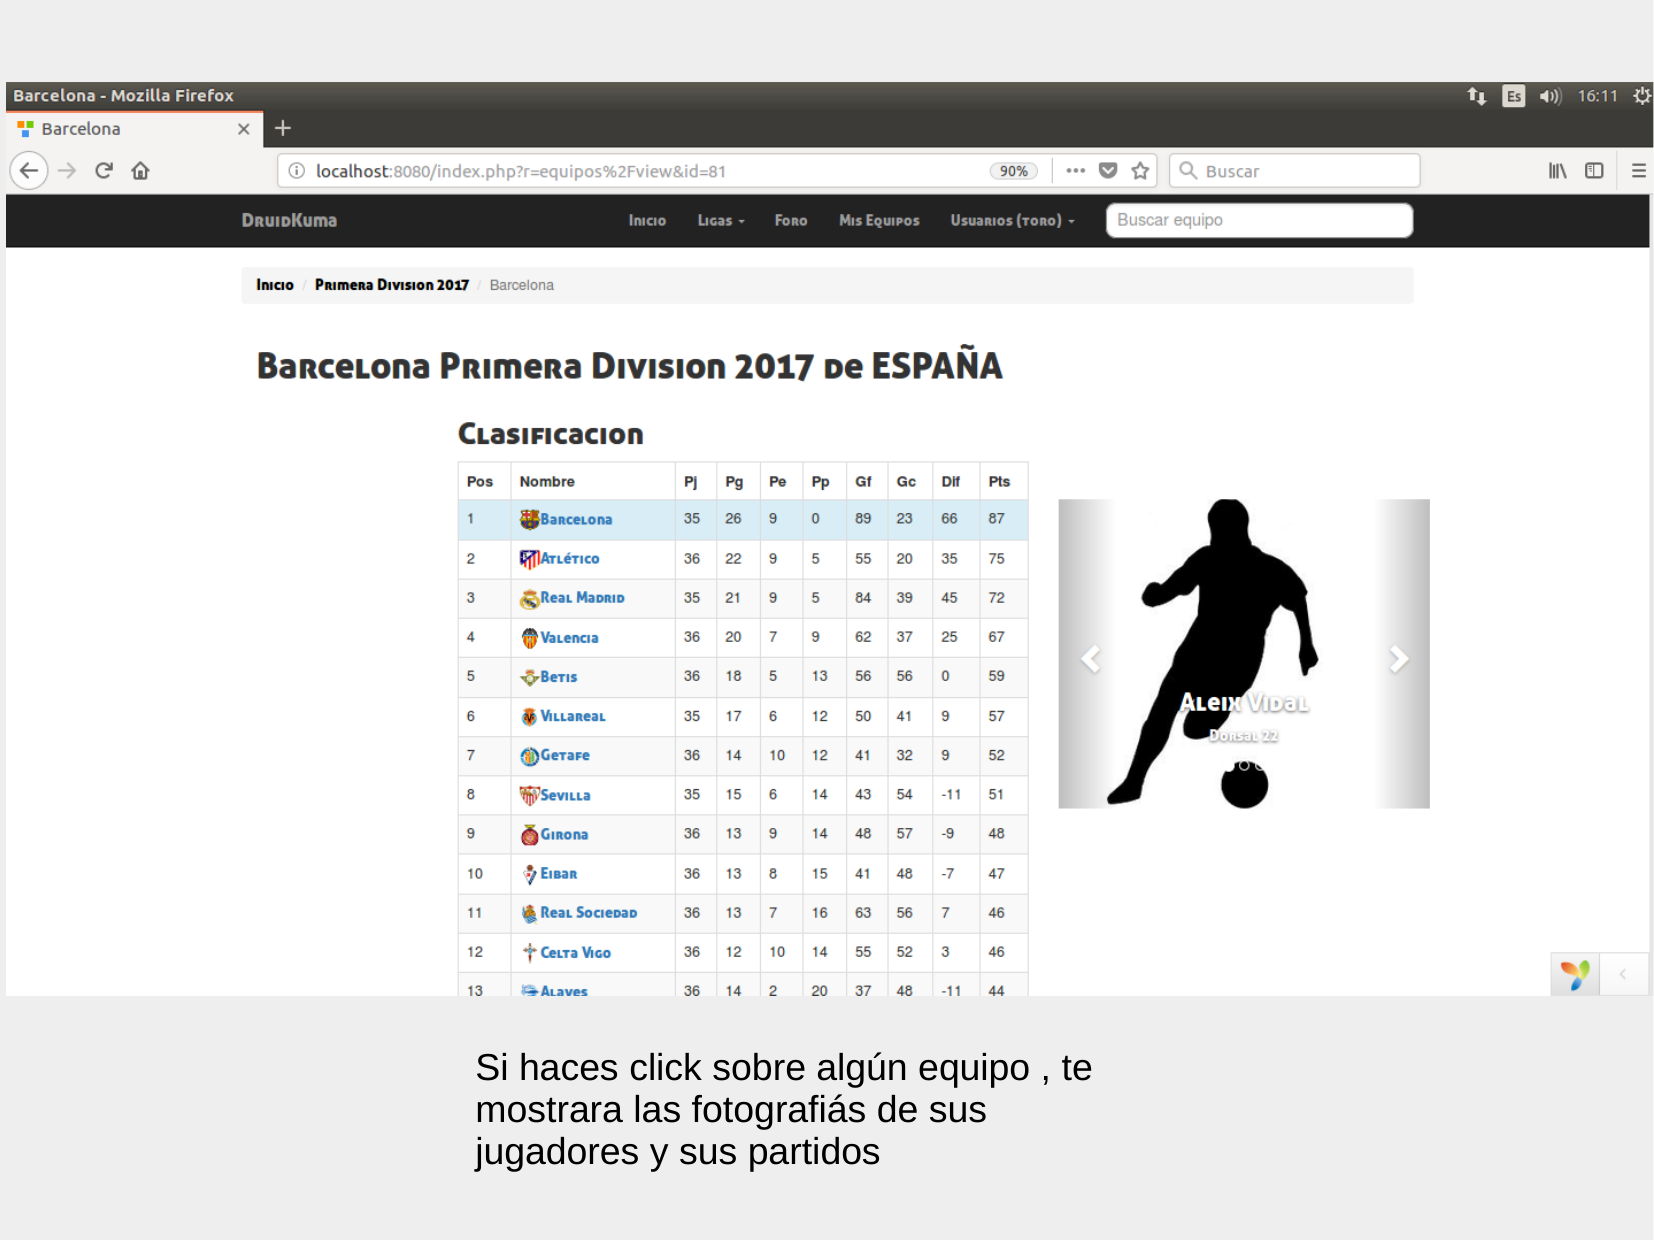

Si haces click sobre algún equipo , te mostrara las fotografiás de sus jugadores y sus partidos